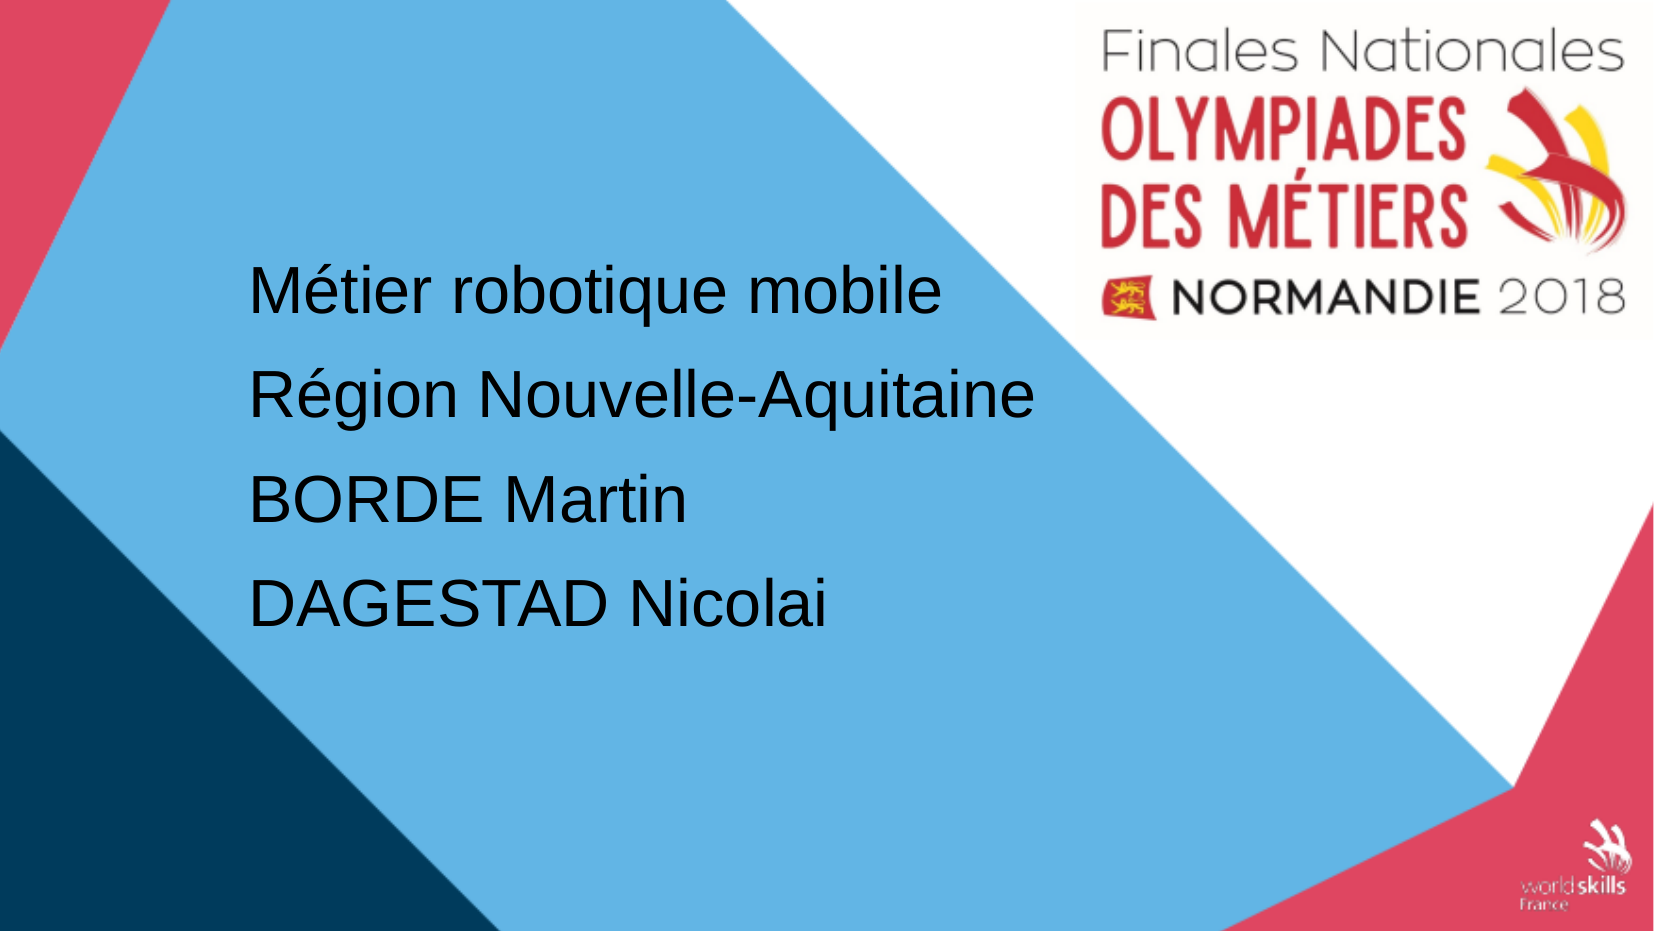

# Métier robotique mobile
Région Nouvelle-Aquitaine
BORDE Martin
DAGESTAD Nicolai